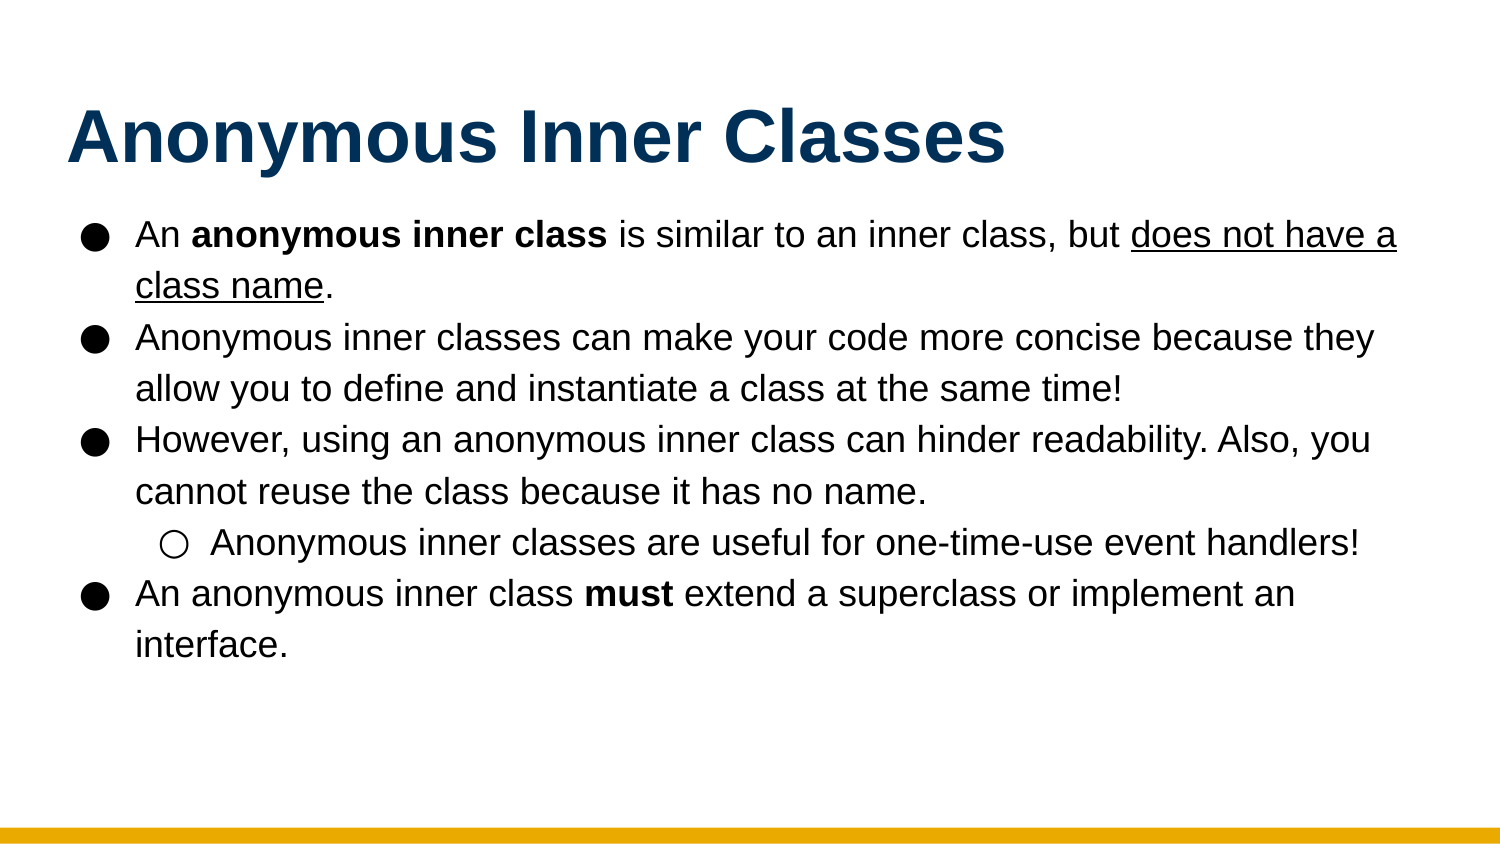

# Anonymous Inner Classes
An anonymous inner class is similar to an inner class, but does not have a class name.
Anonymous inner classes can make your code more concise because they allow you to define and instantiate a class at the same time!
However, using an anonymous inner class can hinder readability. Also, you cannot reuse the class because it has no name.
Anonymous inner classes are useful for one-time-use event handlers!
An anonymous inner class must extend a superclass or implement an interface.